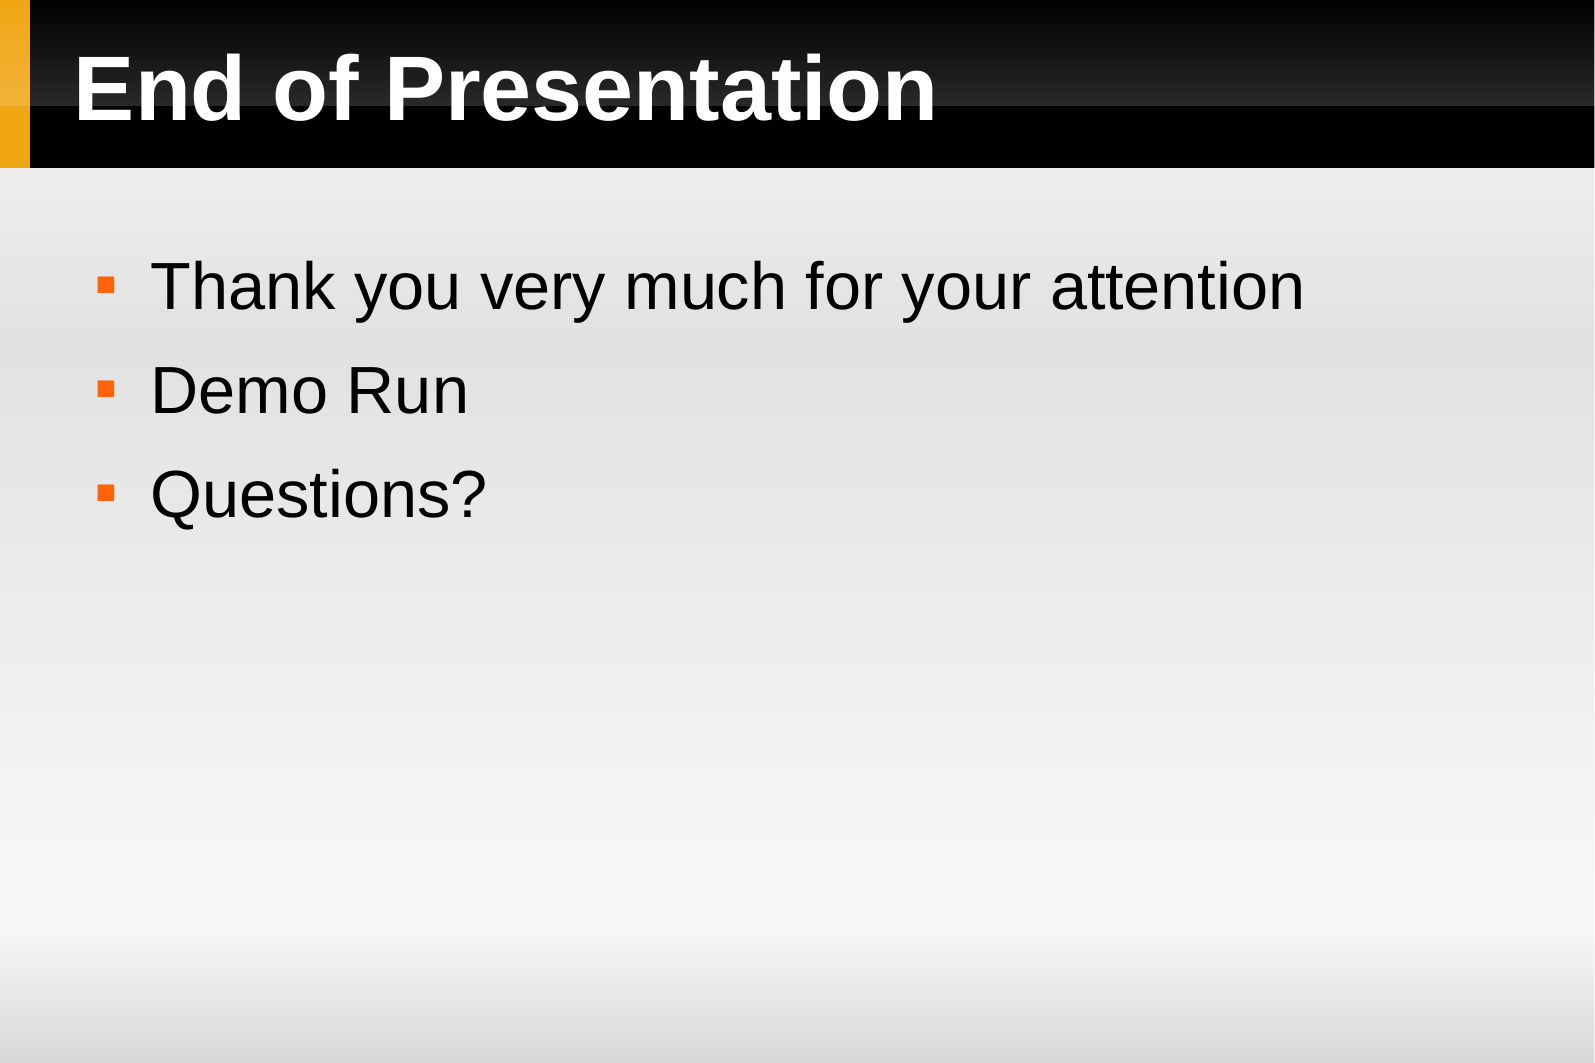

# End of Presentation
Thank you very much for your attention
Demo Run
Questions?